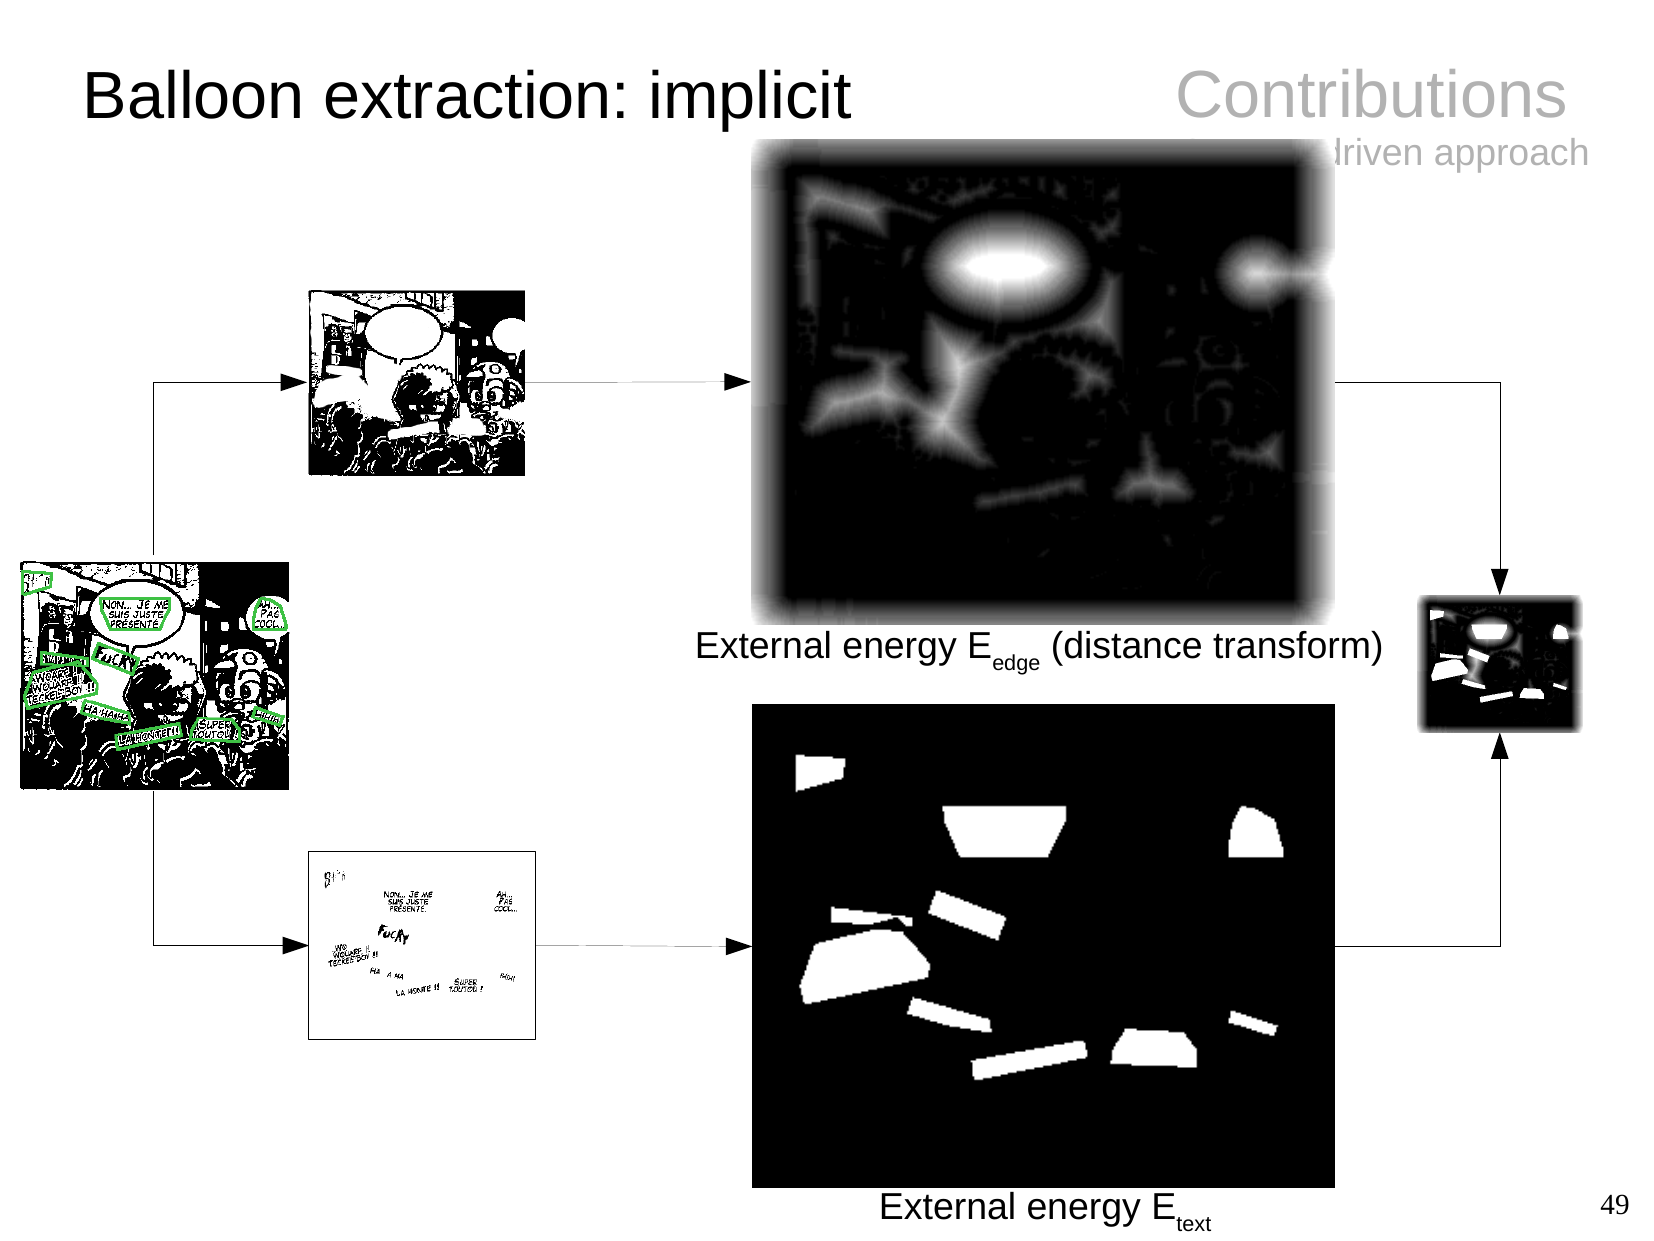

# Balloon extraction: implicit
External energy Eedge (distance transform)
External energy Etext
49